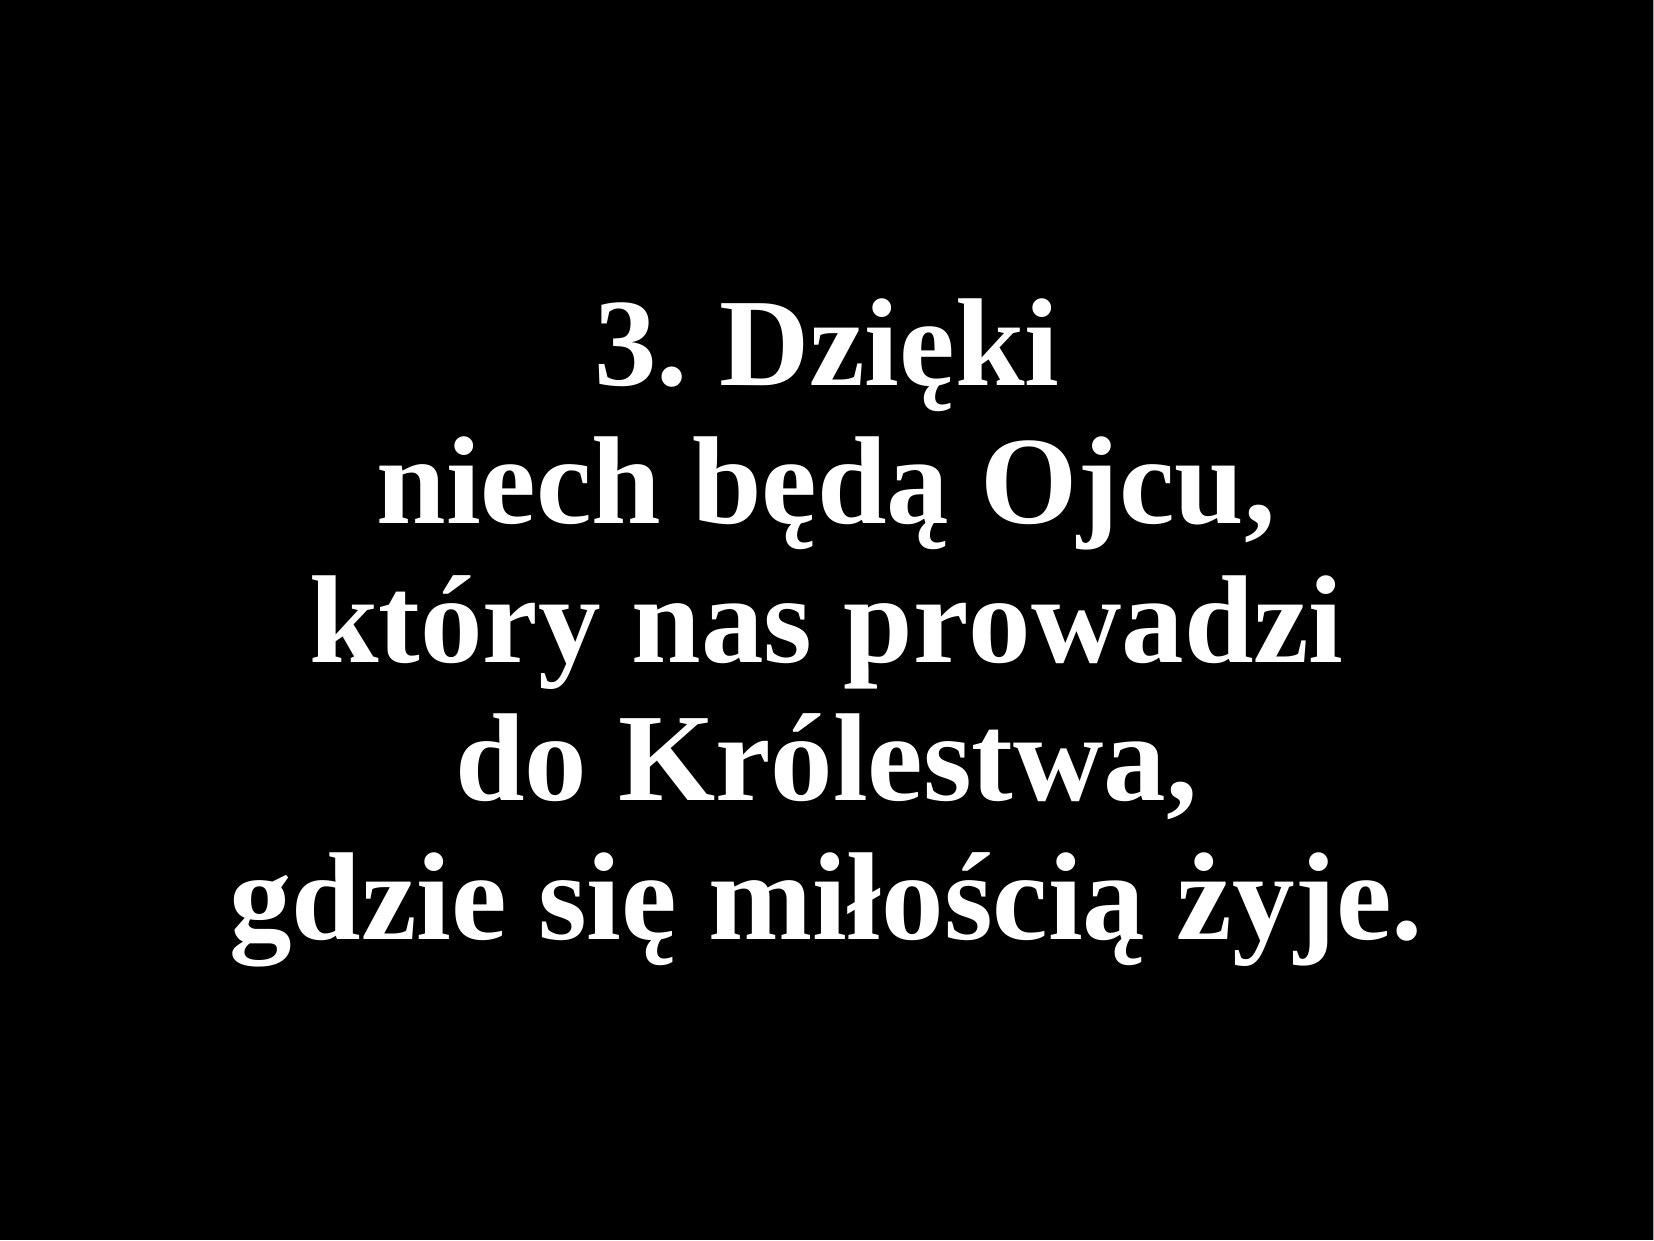

# 3. Dzięki niech będą Ojcu, który nas prowadzi do Królestwa, gdzie się miłością żyje.